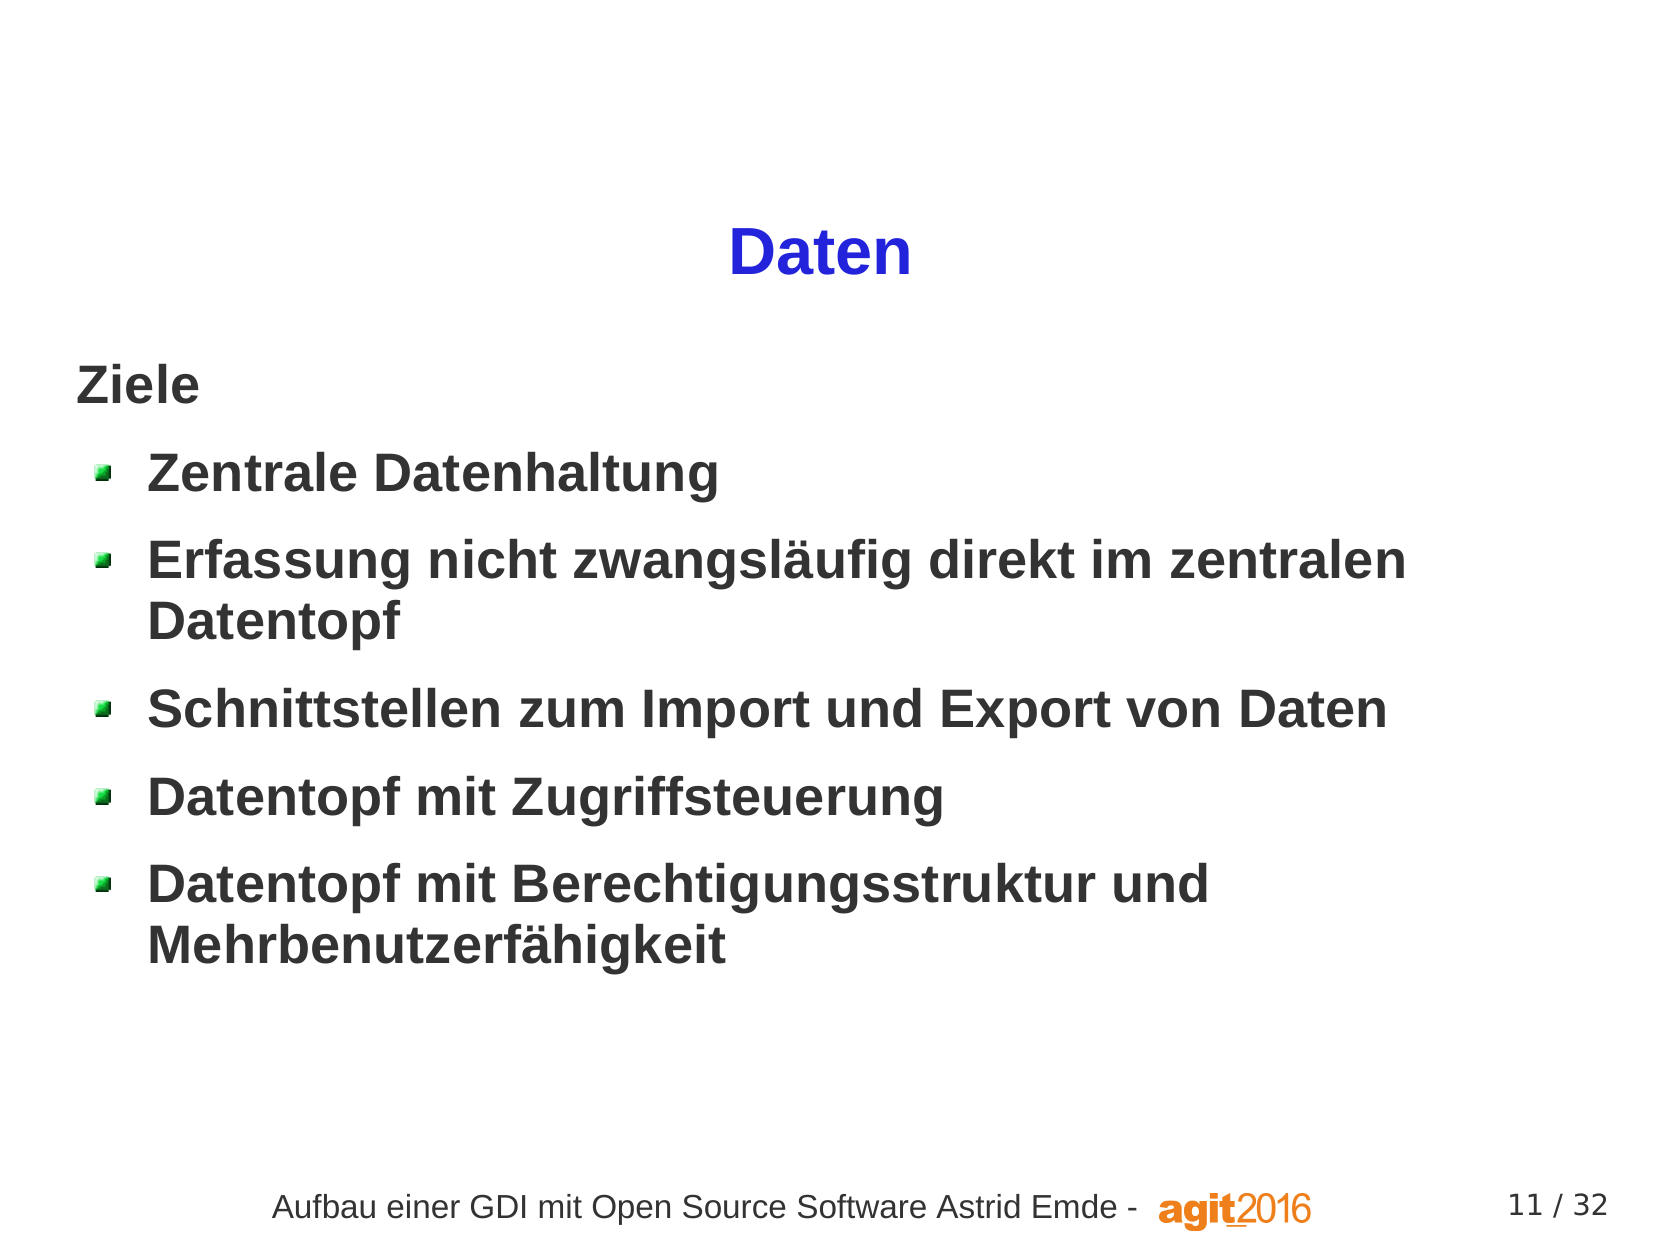

# Daten
Ziele
Zentrale Datenhaltung
Erfassung nicht zwangsläufig direkt im zentralen Datentopf
Schnittstellen zum Import und Export von Daten
Datentopf mit Zugriffsteuerung
Datentopf mit Berechtigungsstruktur und Mehrbenutzerfähigkeit